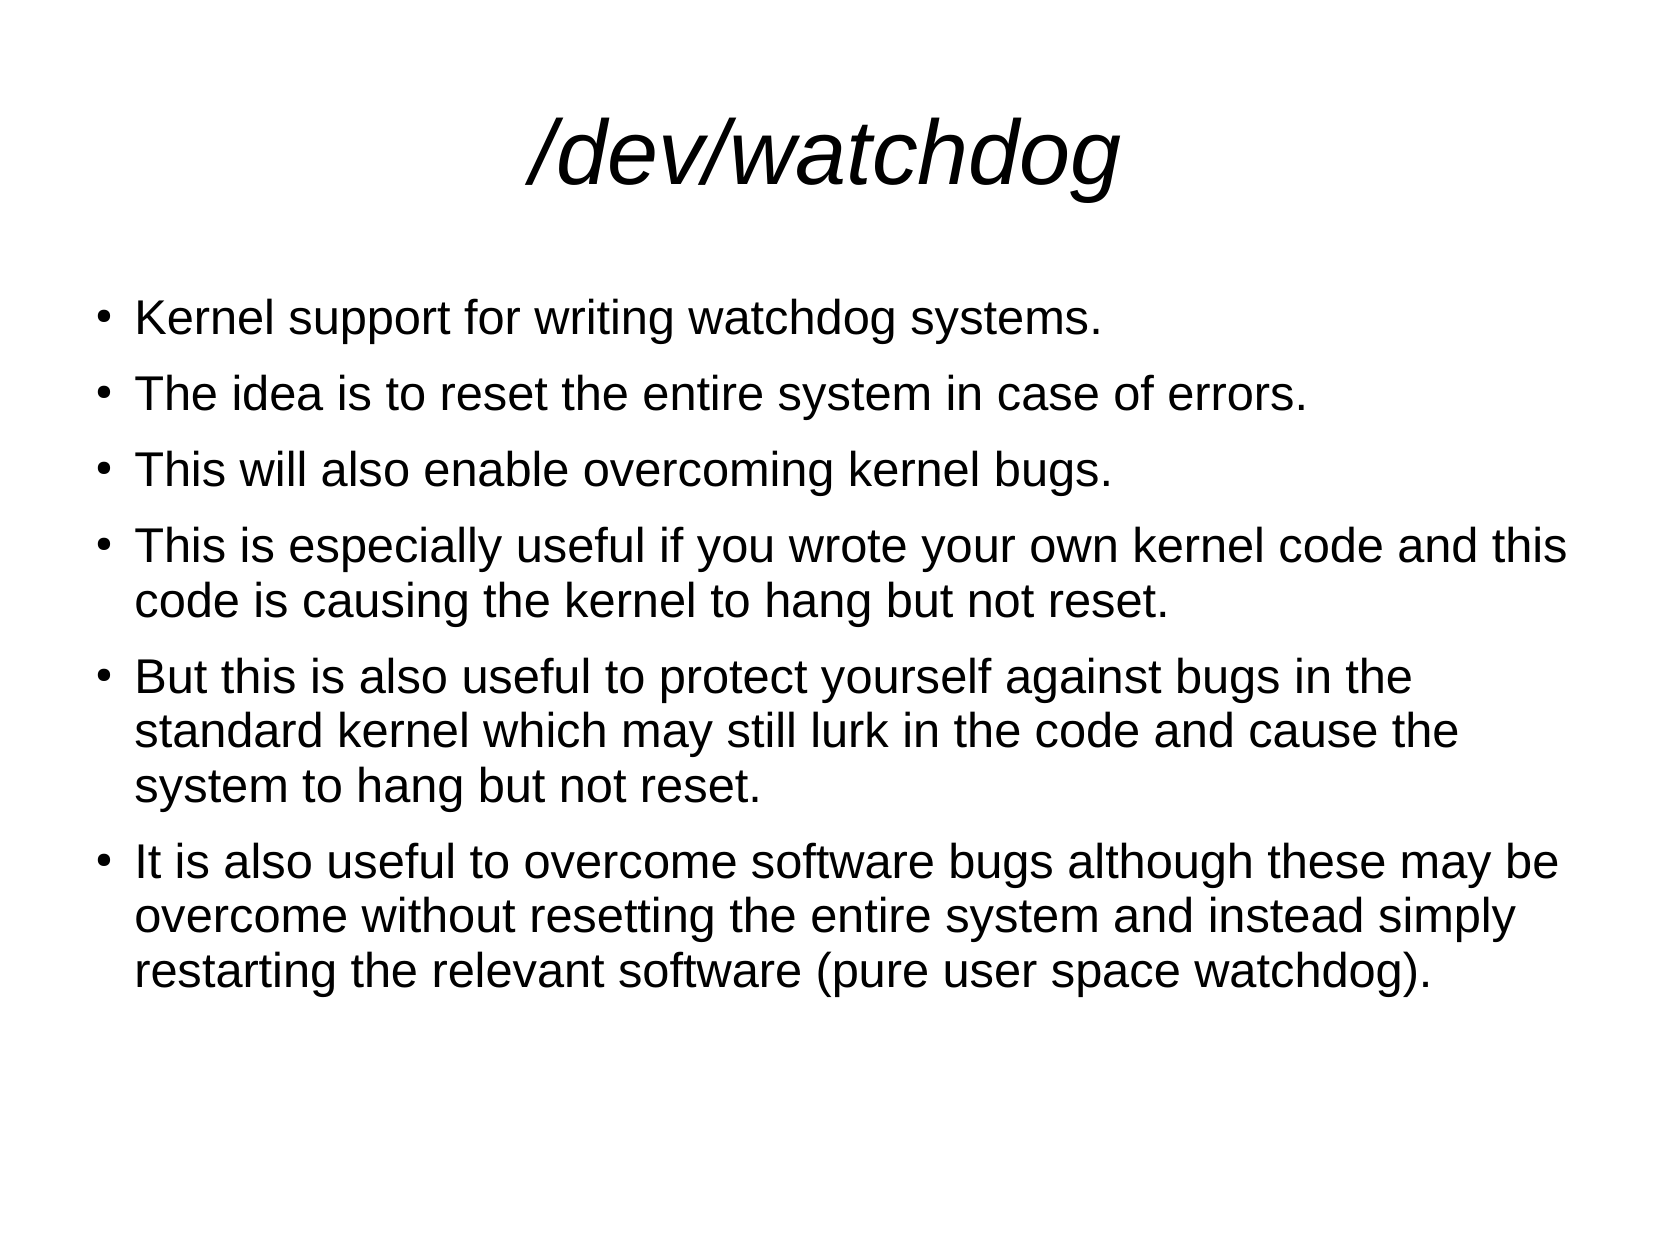

# /dev/watchdog
Kernel support for writing watchdog systems.
The idea is to reset the entire system in case of errors.
This will also enable overcoming kernel bugs.
This is especially useful if you wrote your own kernel code and this code is causing the kernel to hang but not reset.
But this is also useful to protect yourself against bugs in the standard kernel which may still lurk in the code and cause the system to hang but not reset.
It is also useful to overcome software bugs although these may be overcome without resetting the entire system and instead simply restarting the relevant software (pure user space watchdog).